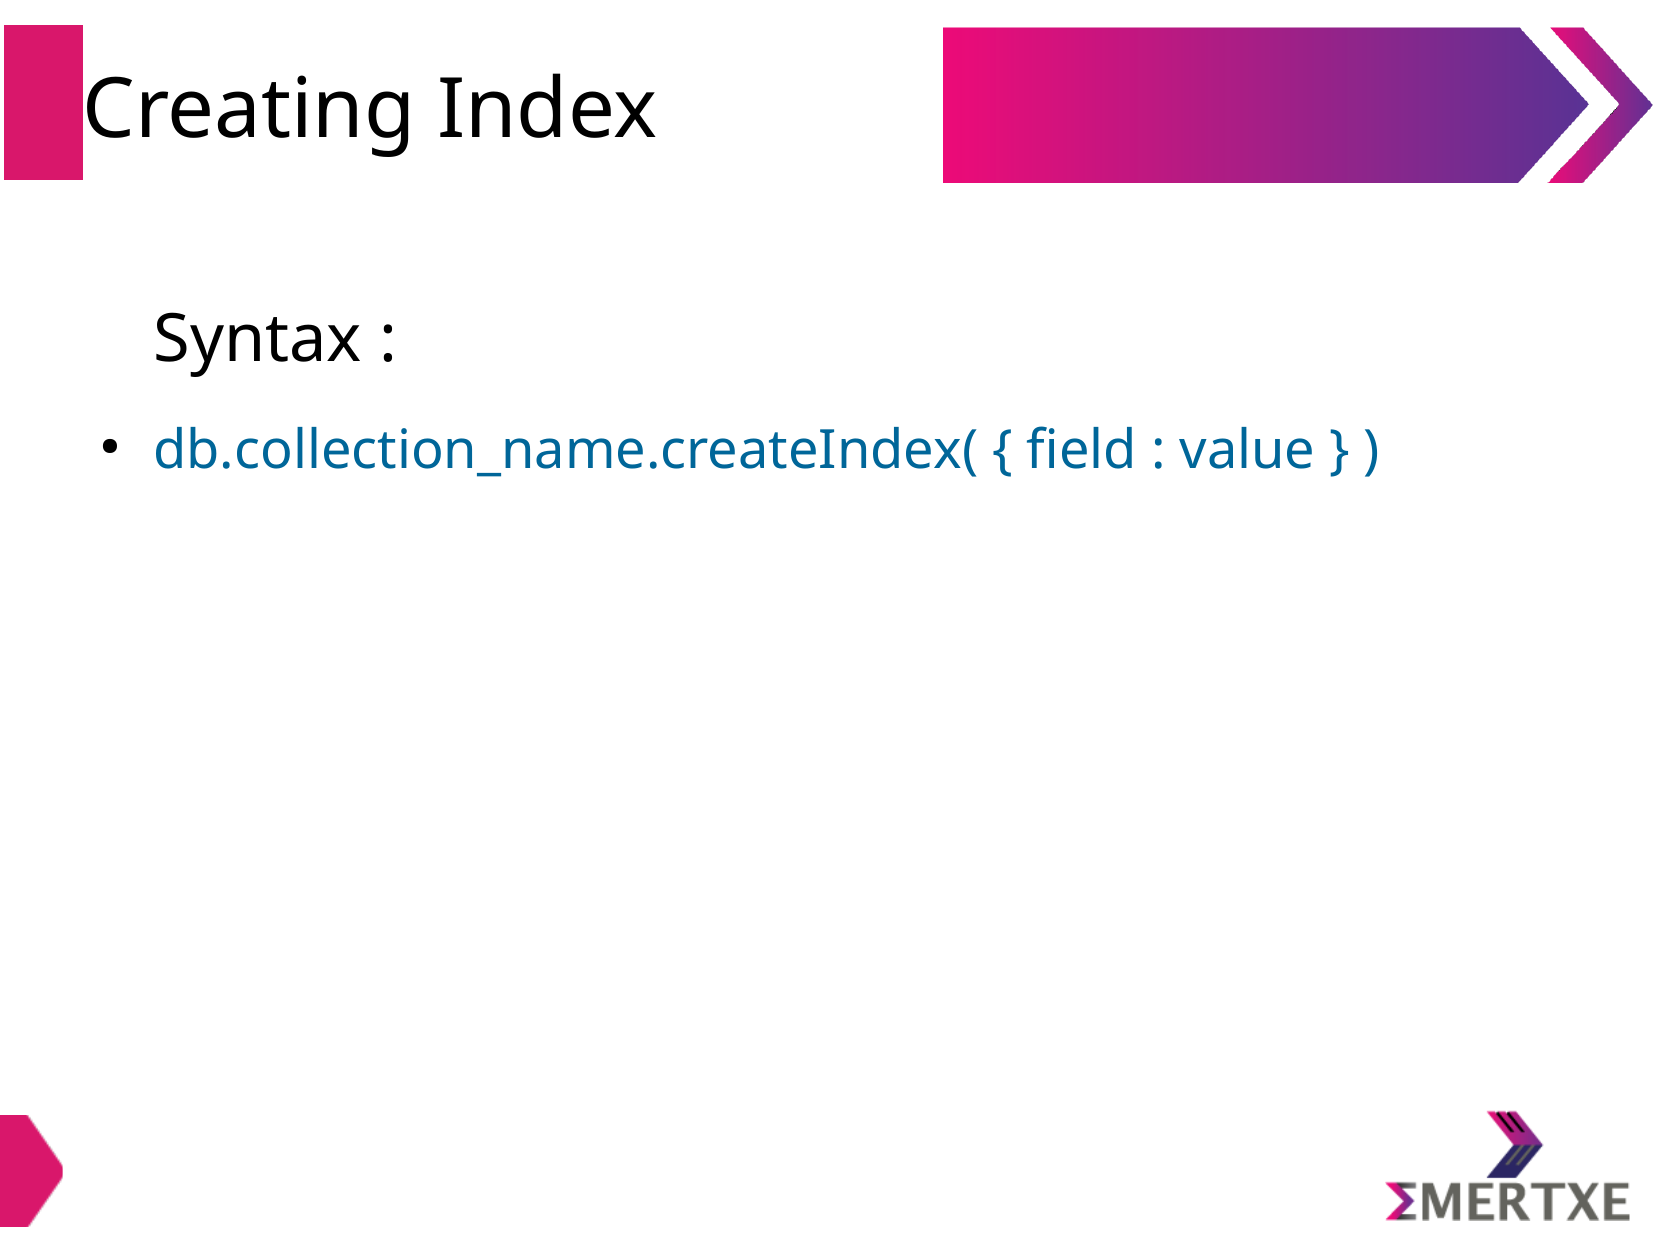

# Creating Index
Syntax :
db.collection_name.createIndex( { field : value } )